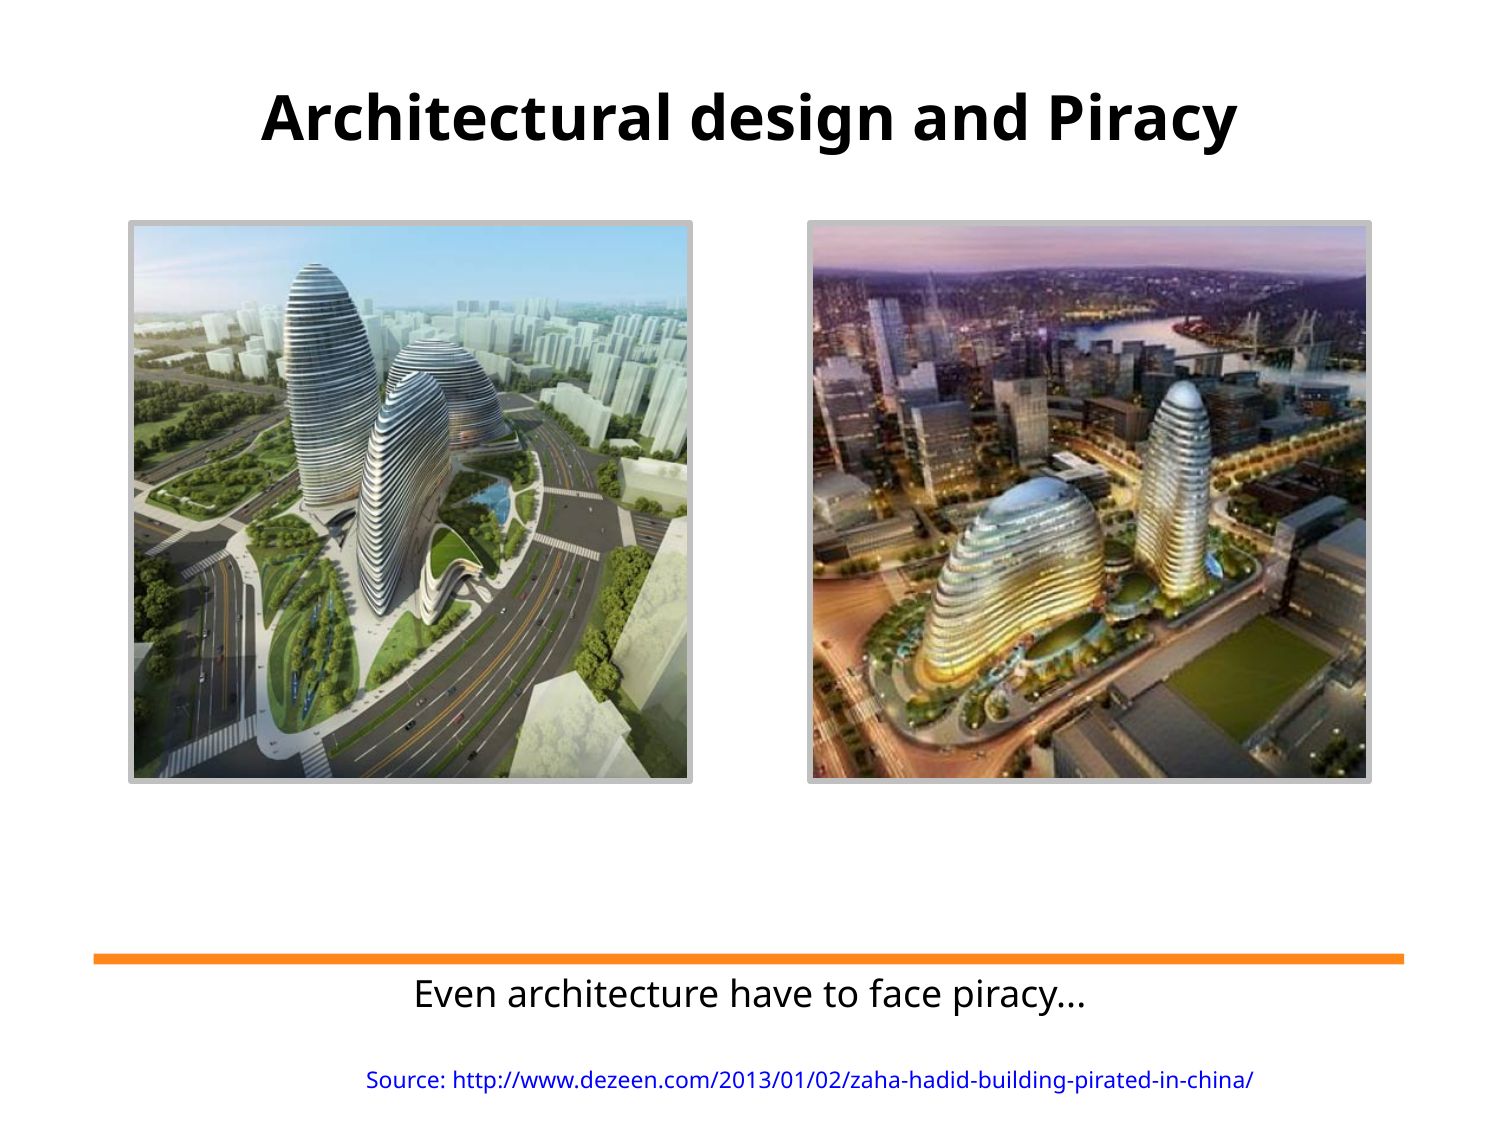

# Architectural design and Piracy
Even architecture have to face piracy...
Source: http://www.dezeen.com/2013/01/02/zaha-hadid-building-pirated-in-china/